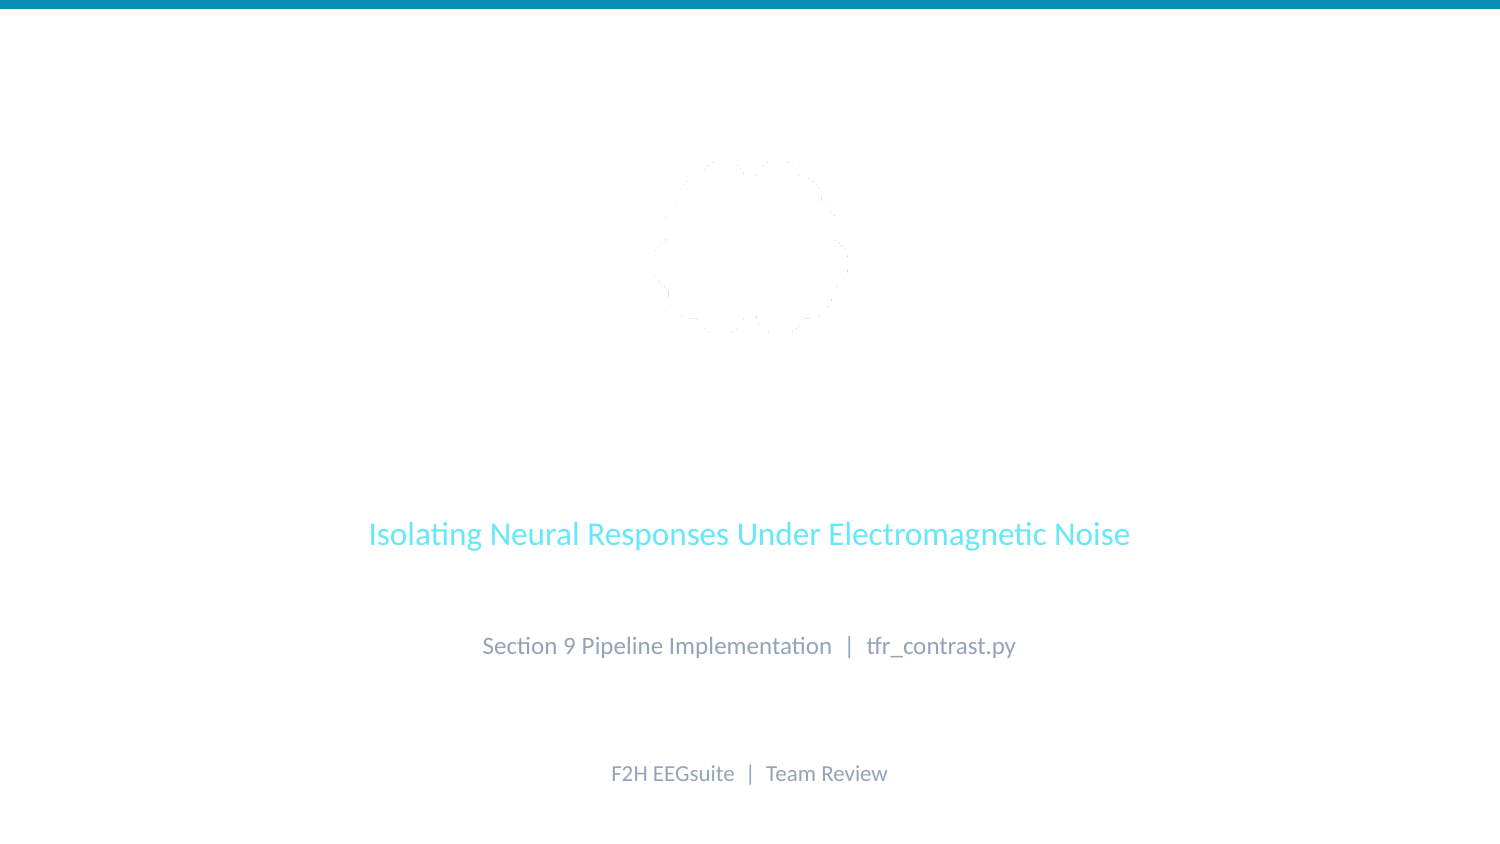

TFR Contrast Analysis
Isolating Neural Responses Under Electromagnetic Noise
Section 9 Pipeline Implementation | tfr_contrast.py
F2H EEGsuite | Team Review